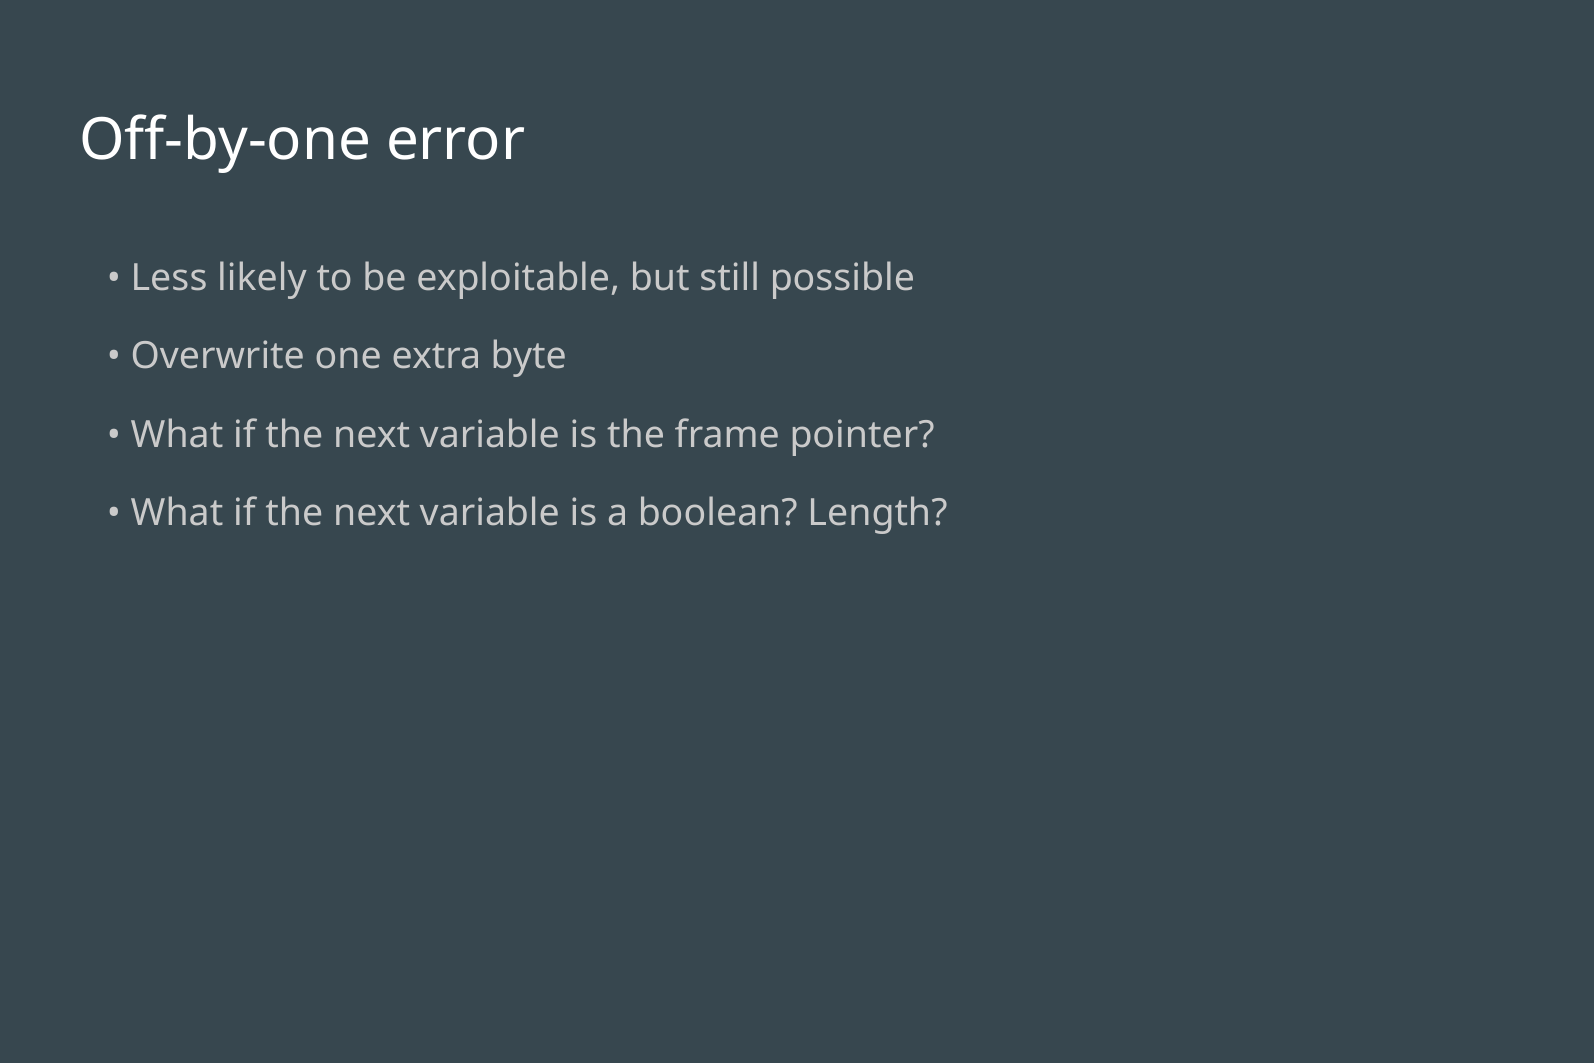

# Off-by-one error
• Less likely to be exploitable, but still possible
• Overwrite one extra byte
• What if the next variable is the frame pointer?
• What if the next variable is a boolean? Length?